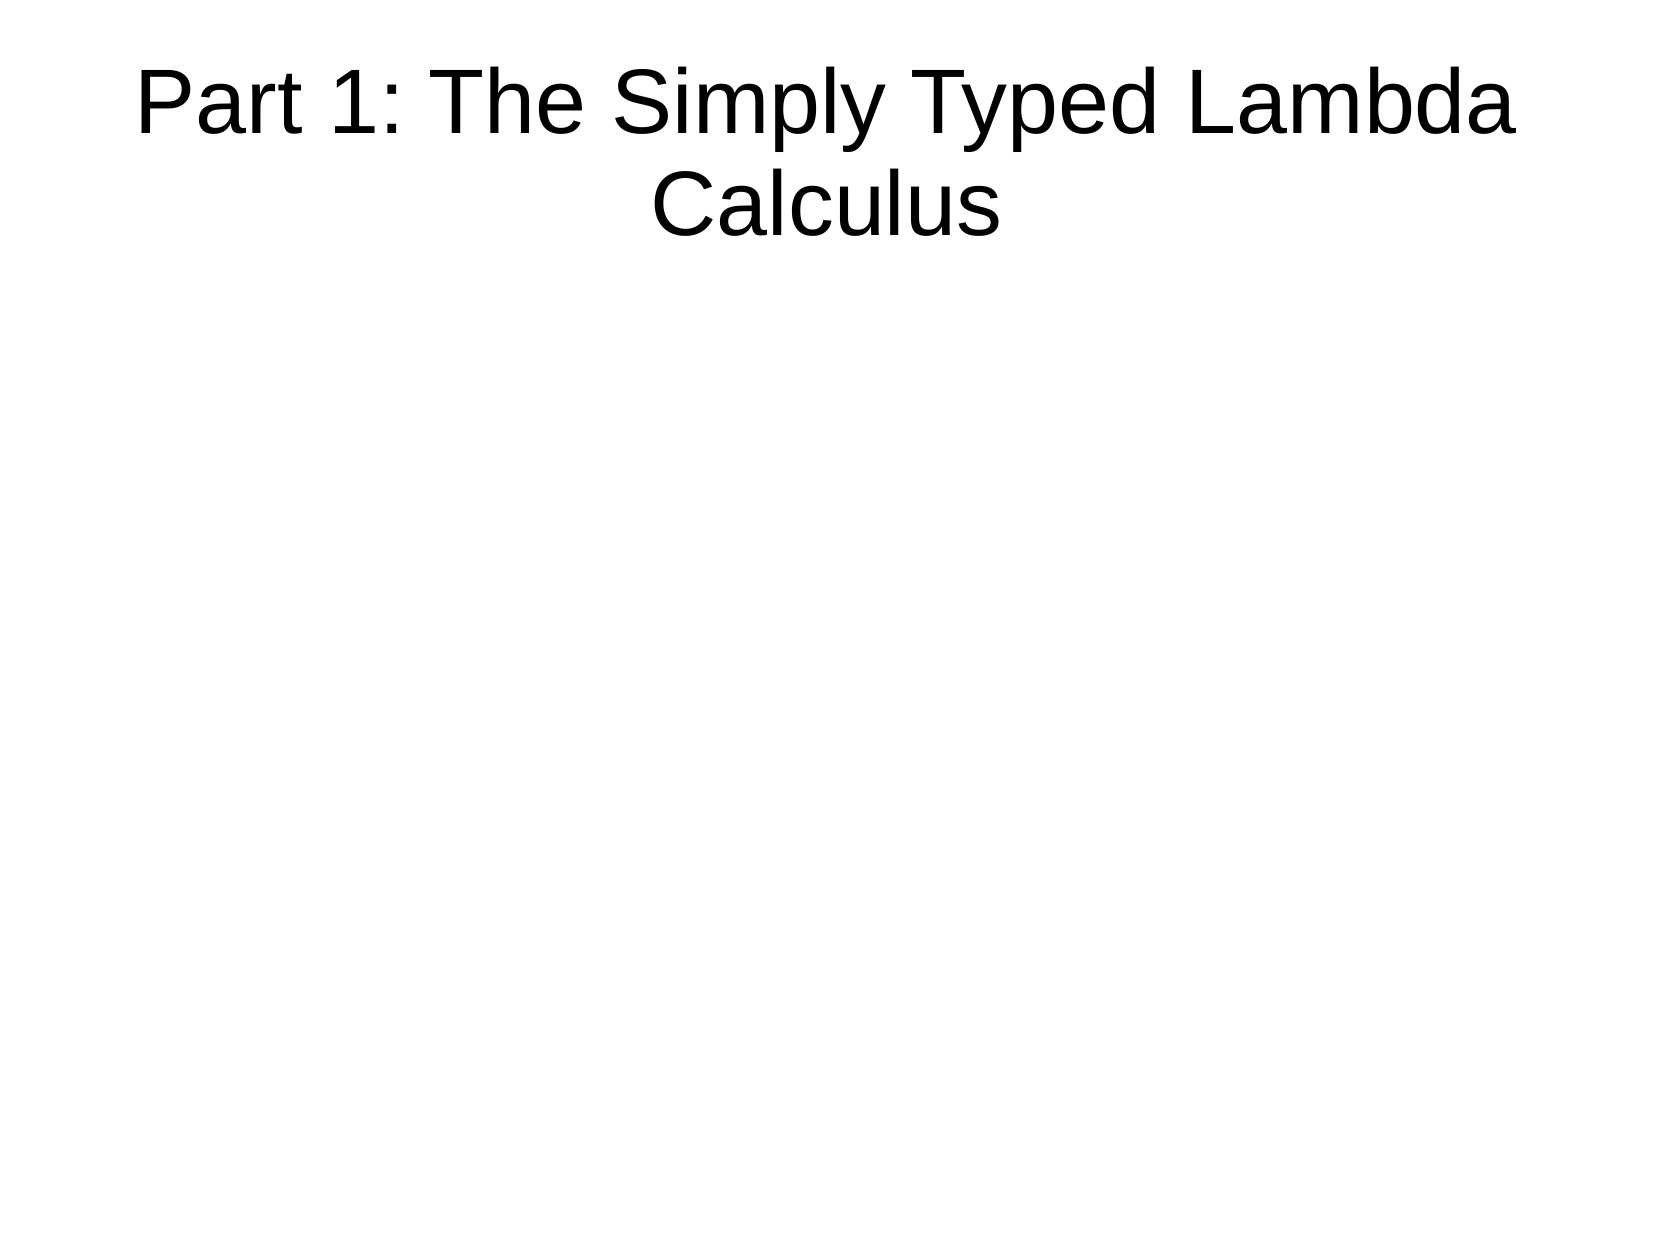

# Part 1: The Simply Typed Lambda Calculus